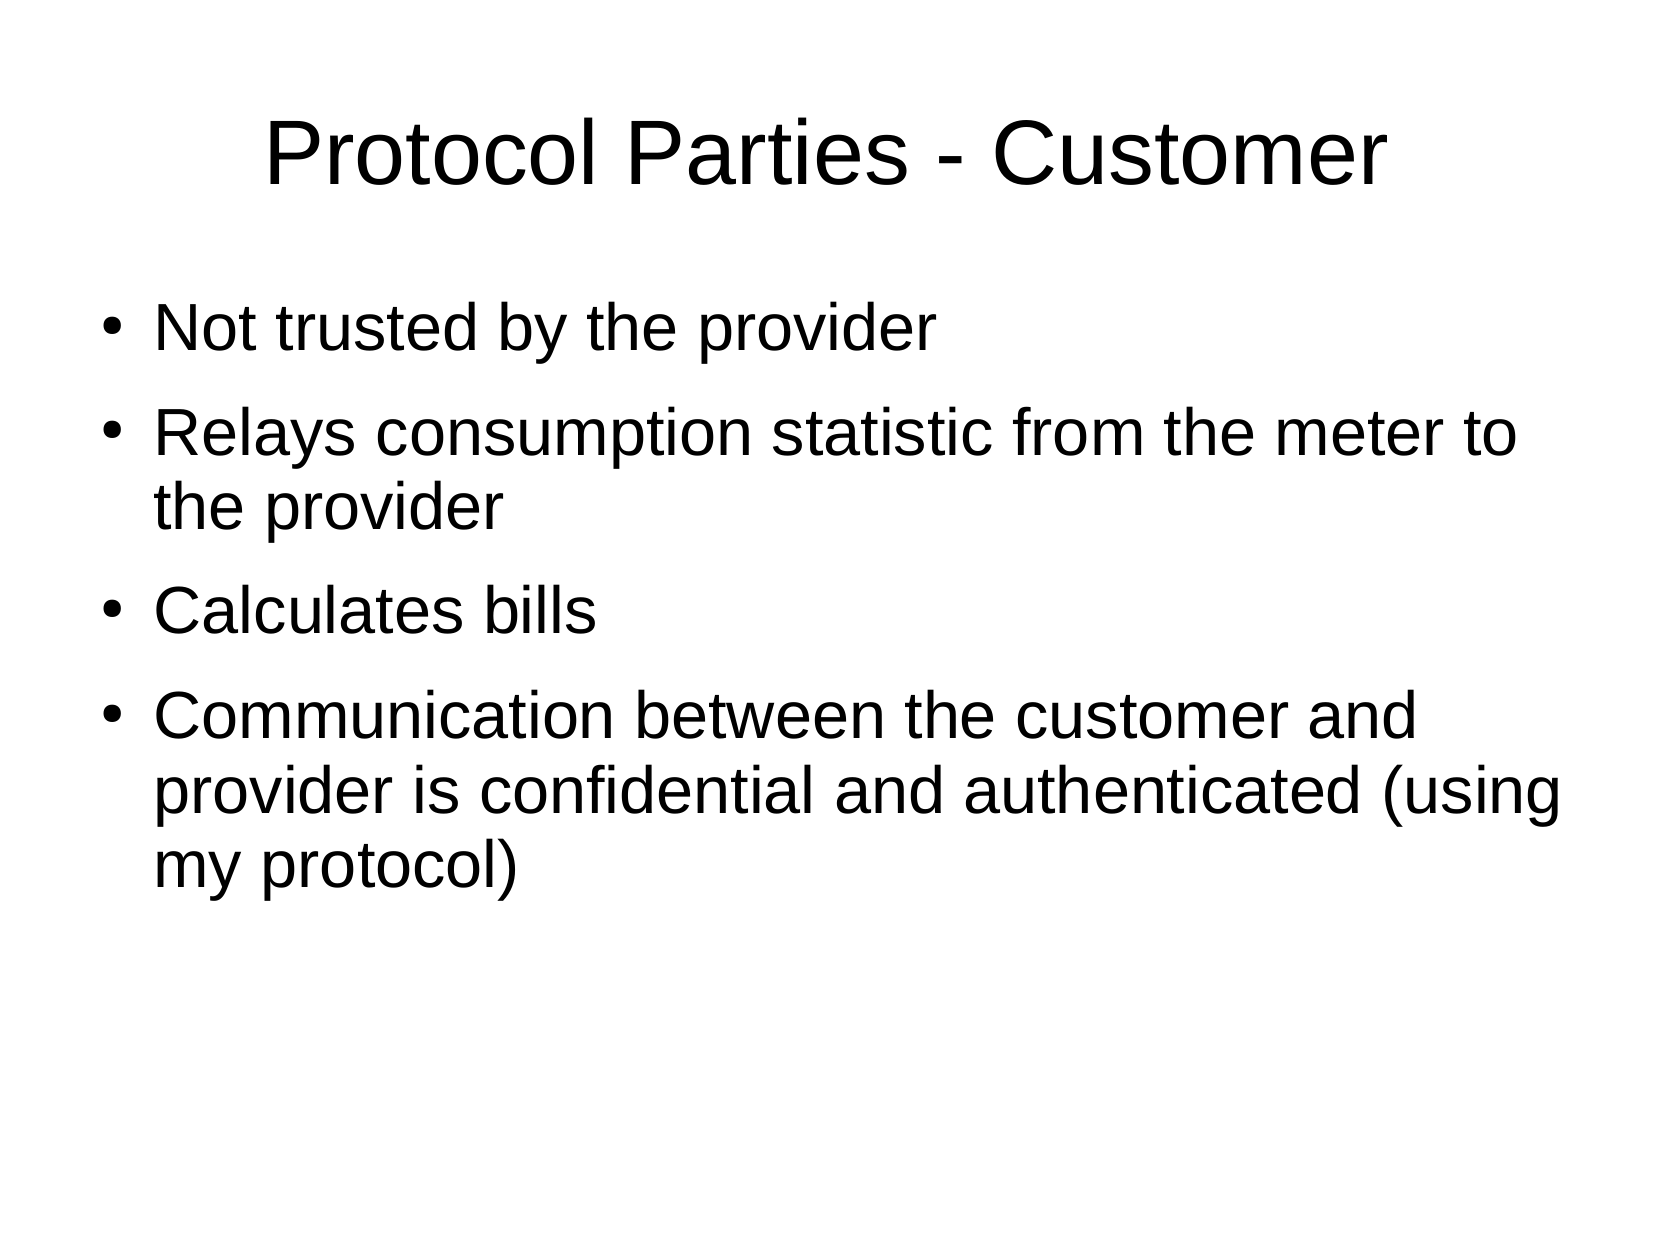

# Protocol Parties - Customer
Not trusted by the provider
Relays consumption statistic from the meter to the provider
Calculates bills
Communication between the customer and provider is confidential and authenticated (using my protocol)